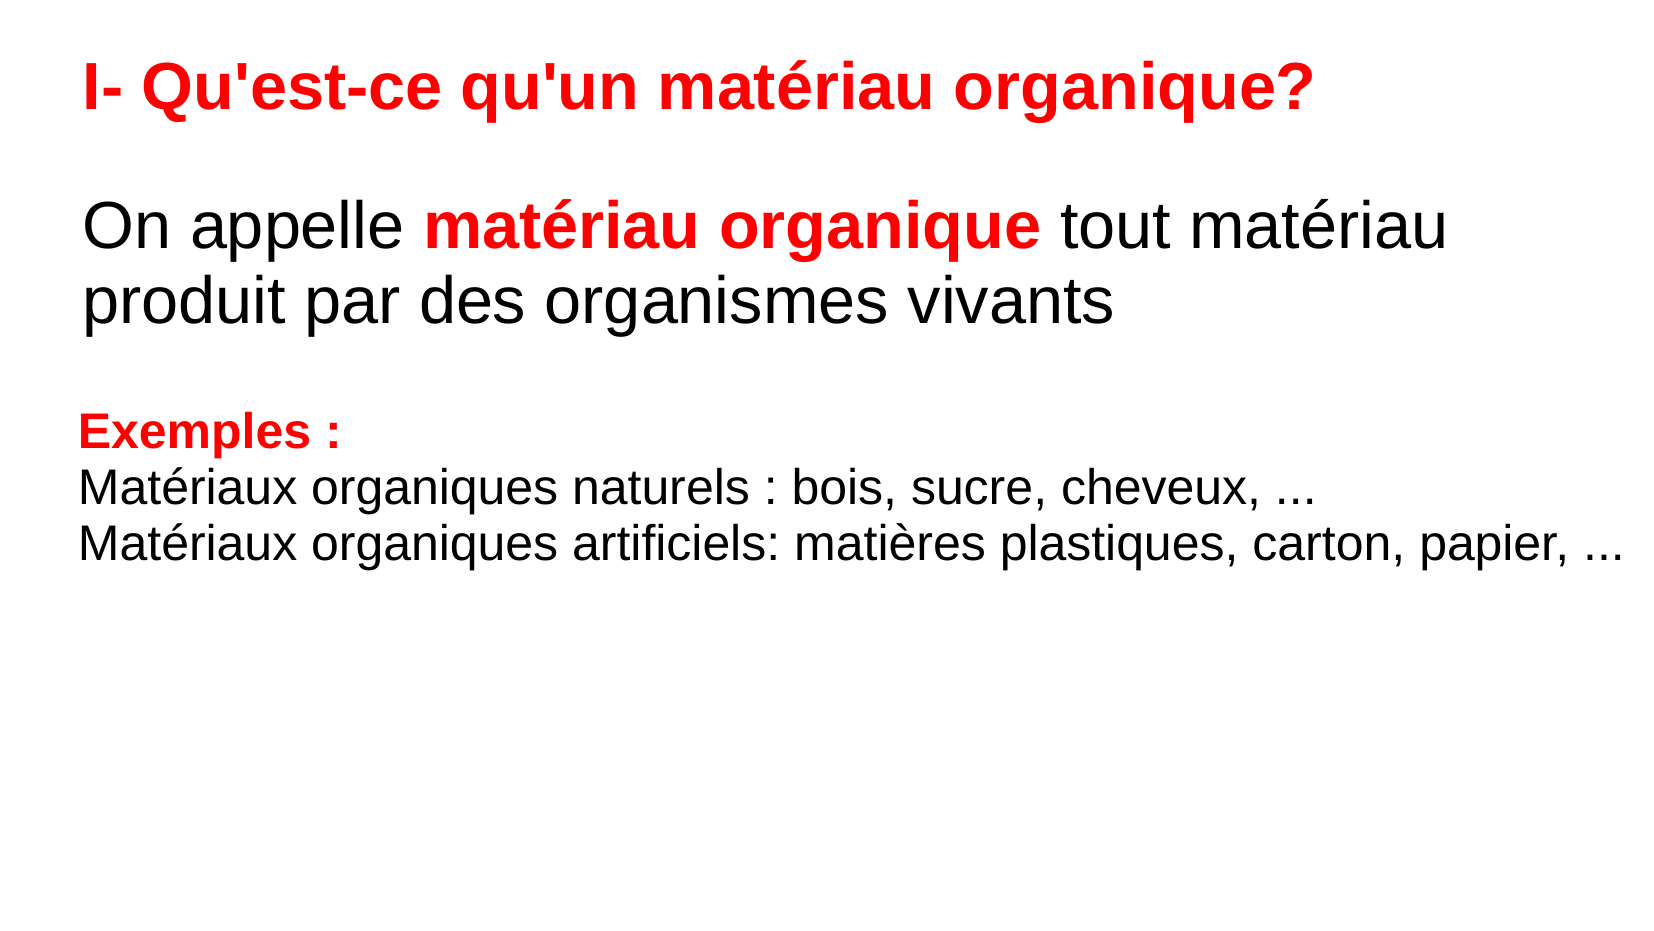

# I- Qu'est-ce qu'un matériau organique?
On appelle matériau organique tout matériau produit par des organismes vivants
Exemples :
Matériaux organiques naturels : bois, sucre, cheveux, ...
Matériaux organiques artificiels: matières plastiques, carton, papier, ...